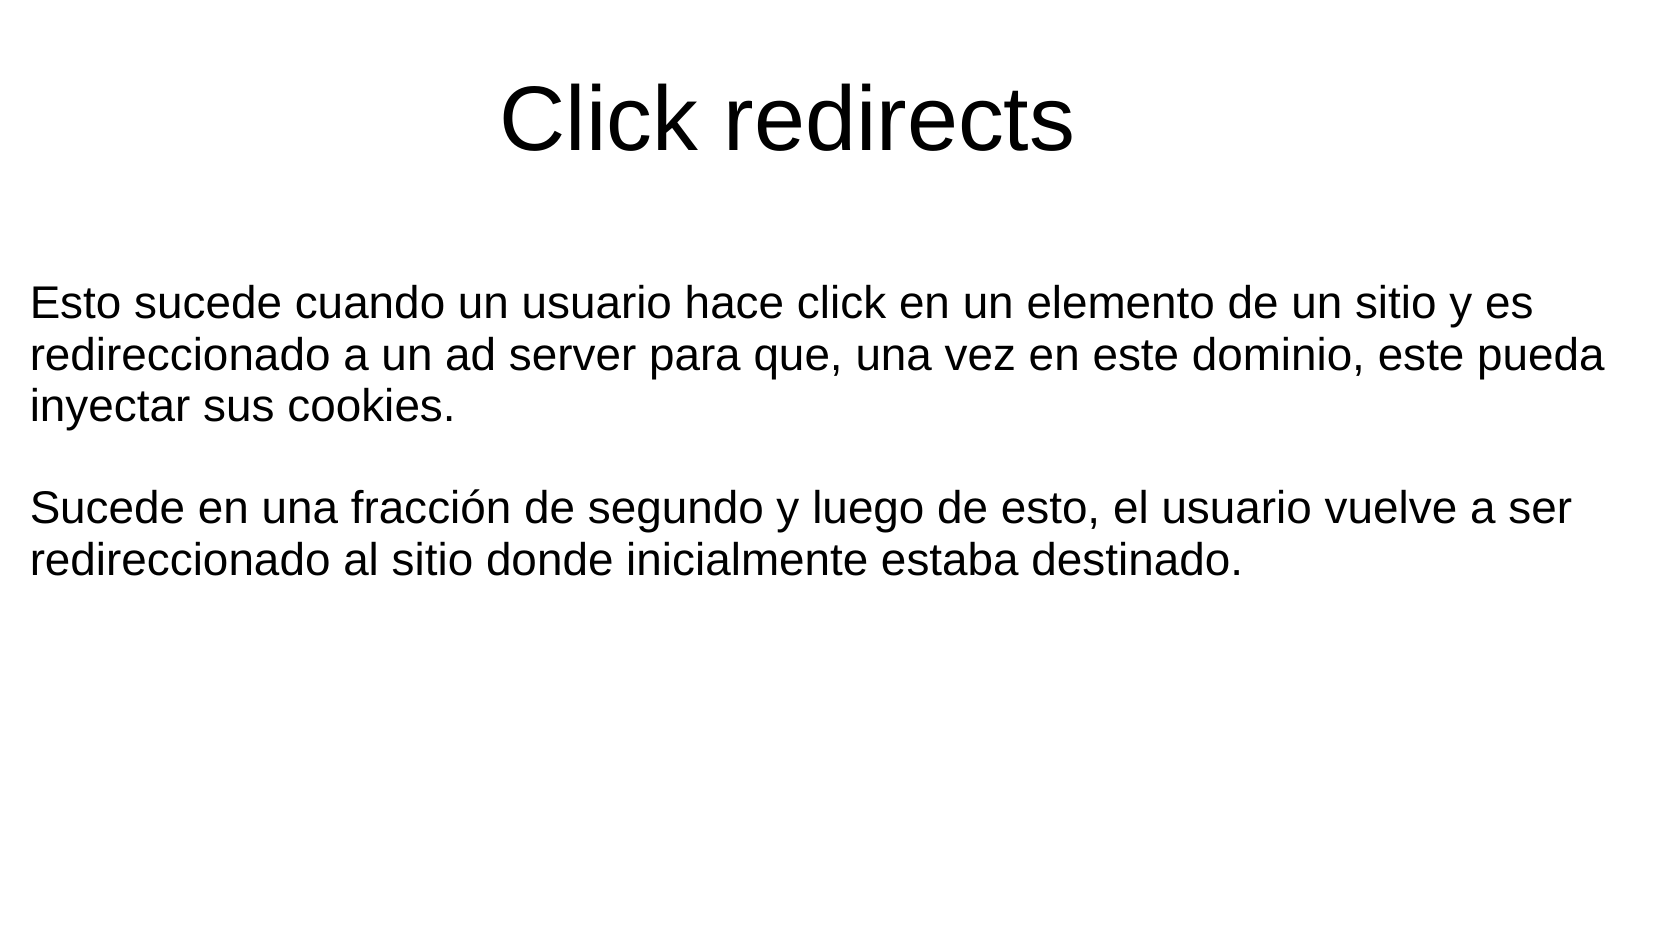

Click redirects
Esto sucede cuando un usuario hace click en un elemento de un sitio y es
redireccionado a un ad server para que, una vez en este dominio, este pueda
inyectar sus cookies.
Sucede en una fracción de segundo y luego de esto, el usuario vuelve a ser
redireccionado al sitio donde inicialmente estaba destinado.